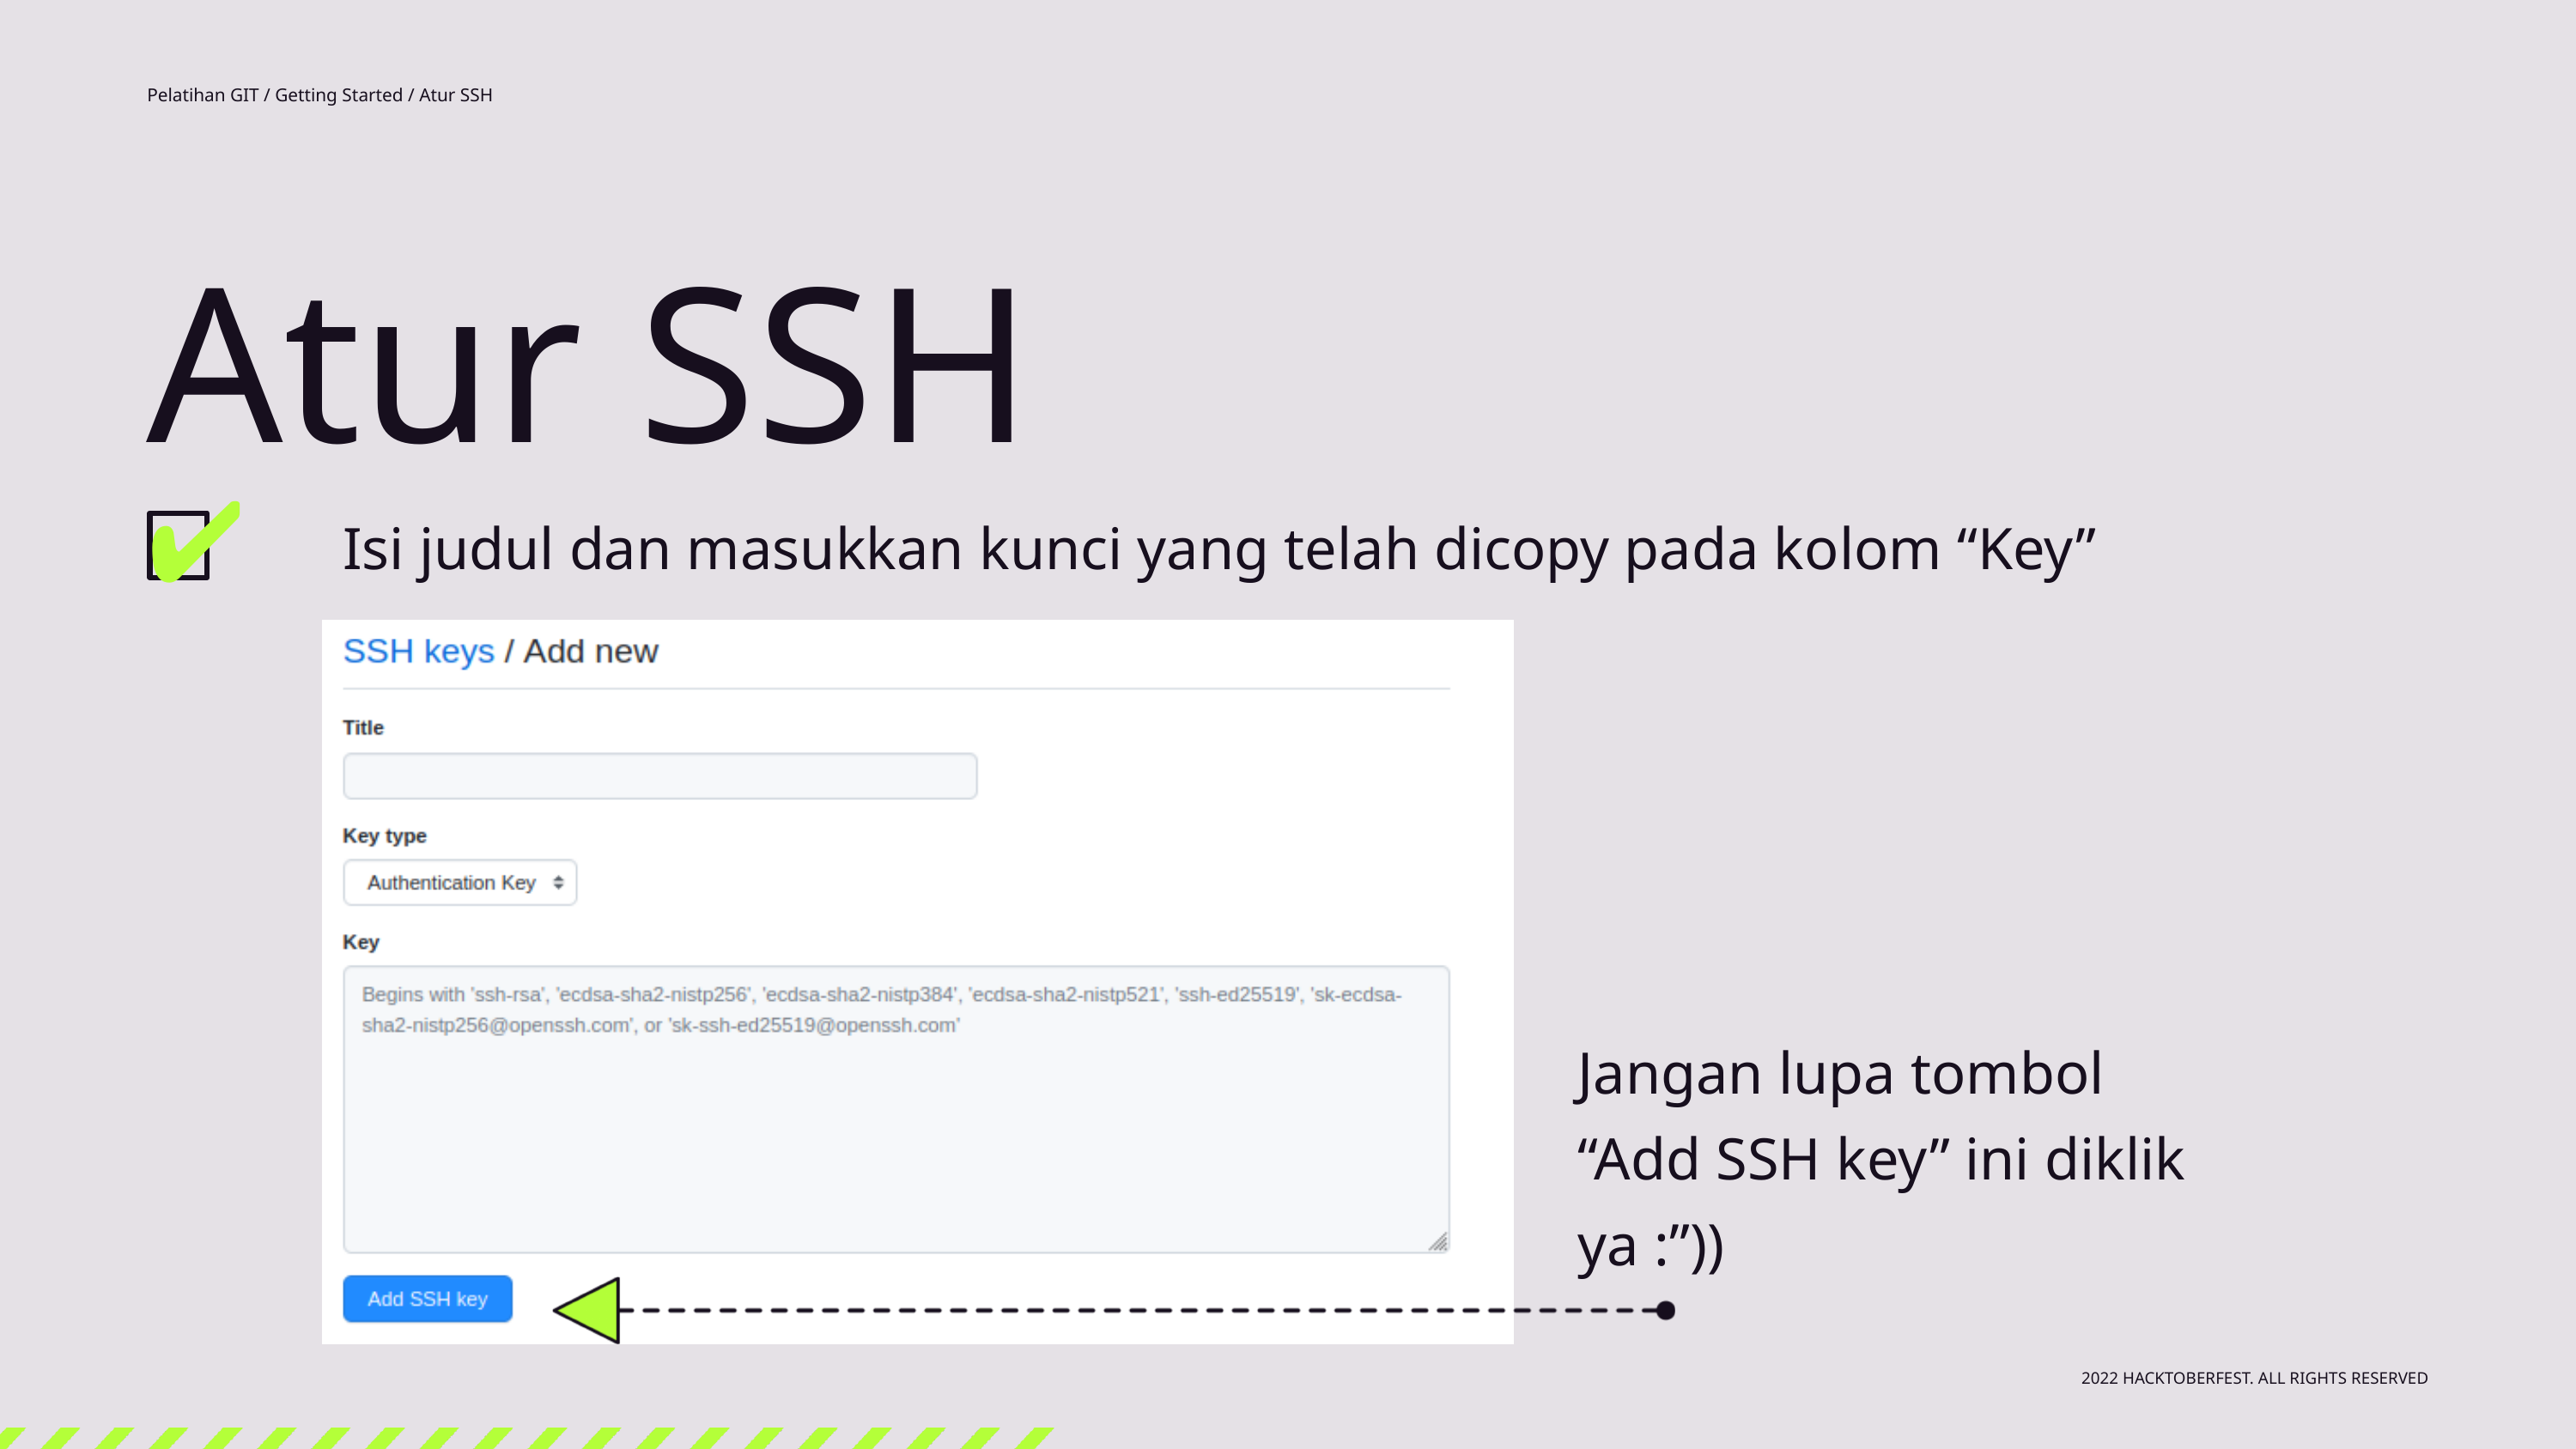

Pelatihan GIT / Getting Started / Atur SSH
Atur SSH

Isi judul dan masukkan kunci yang telah dicopy pada kolom “Key”
Jangan lupa tombol “Add SSH key” ini diklik ya :”))
2022 HACKTOBERFEST. ALL RIGHTS RESERVED